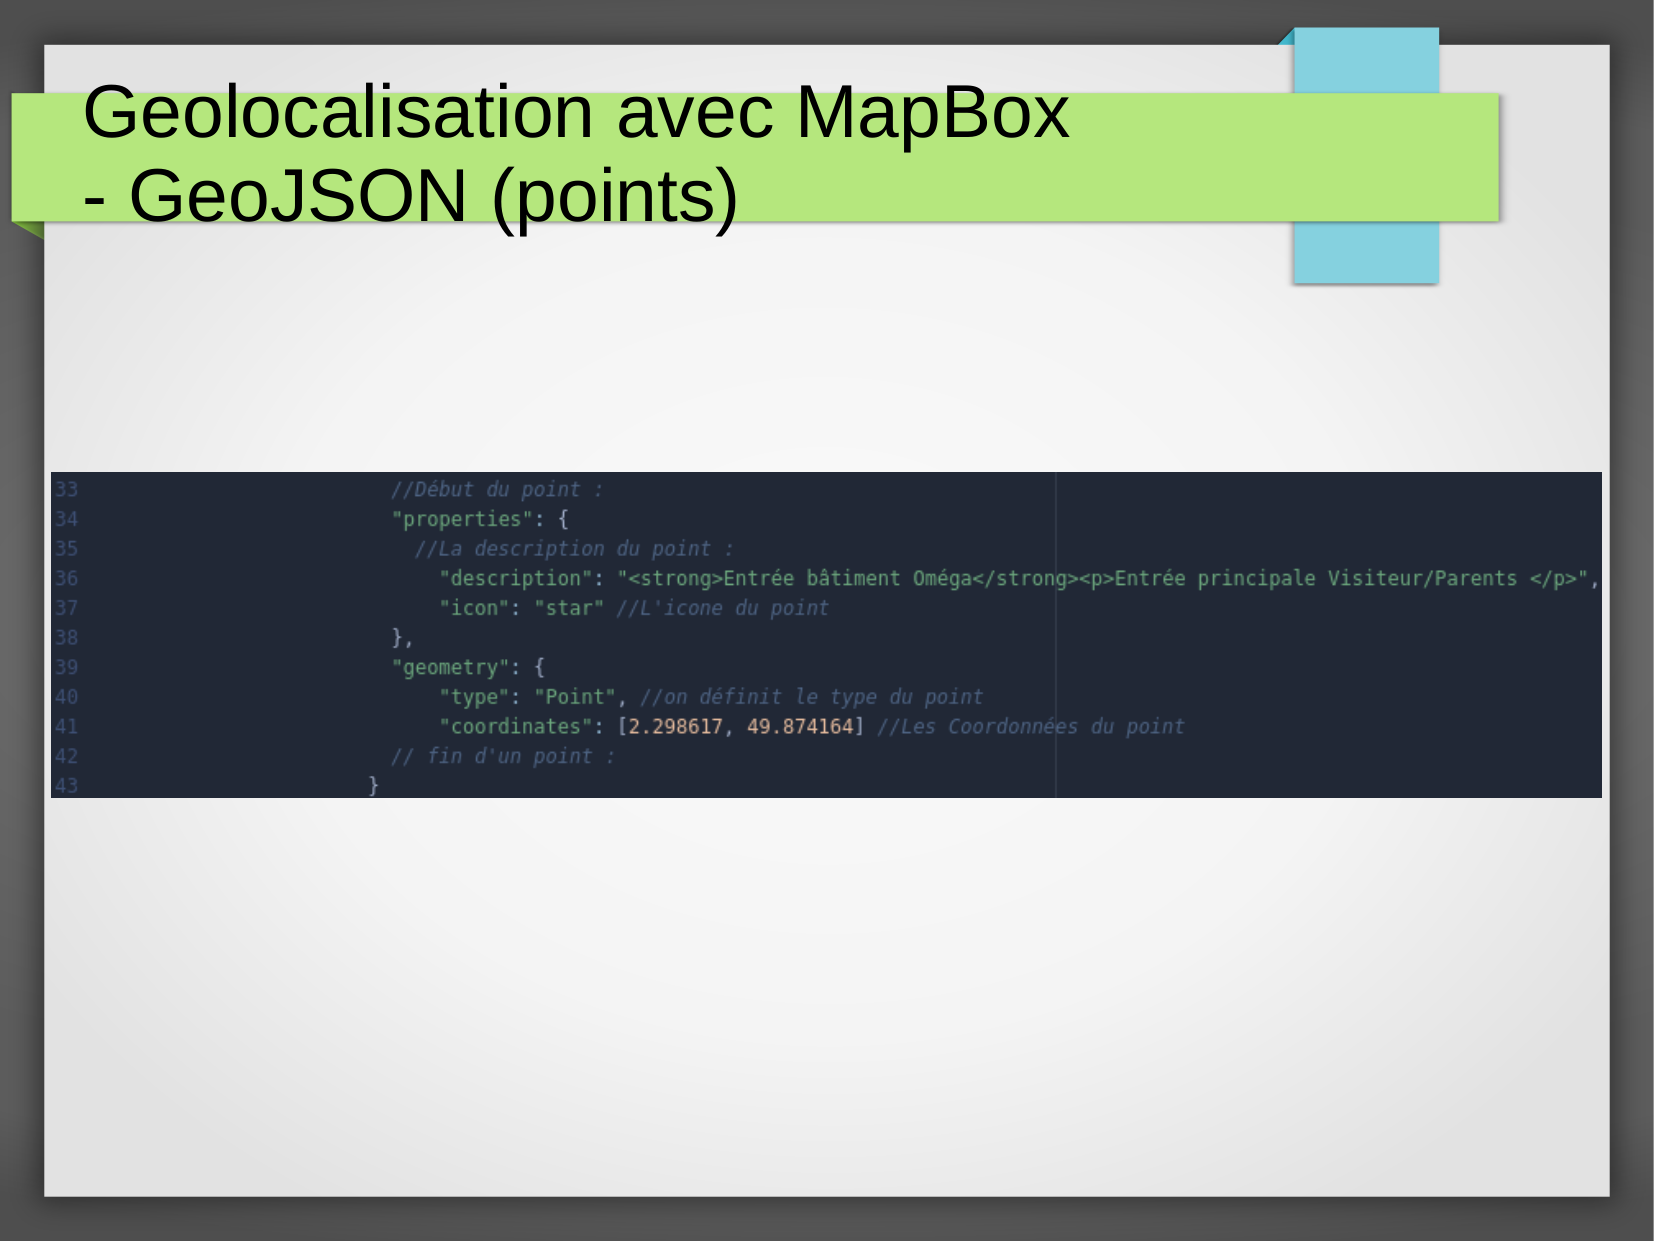

# Geolocalisation avec MapBox - GeoJSON (points)